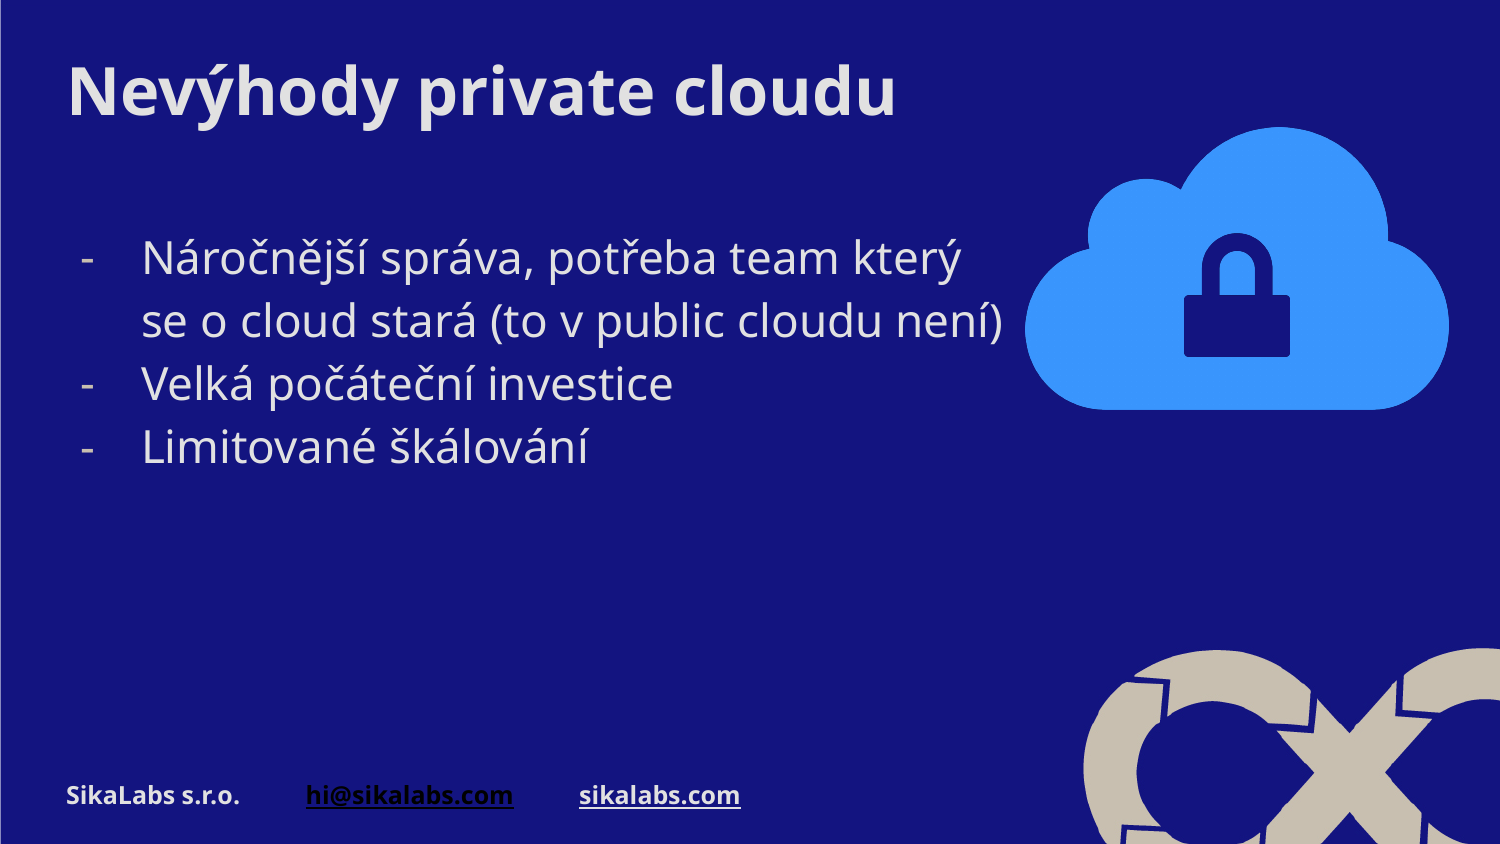

# Nevýhody private cloudu
Náročnější správa, potřeba team který
se o cloud stará (to v public cloudu není)
Velká počáteční investice
Limitované škálování